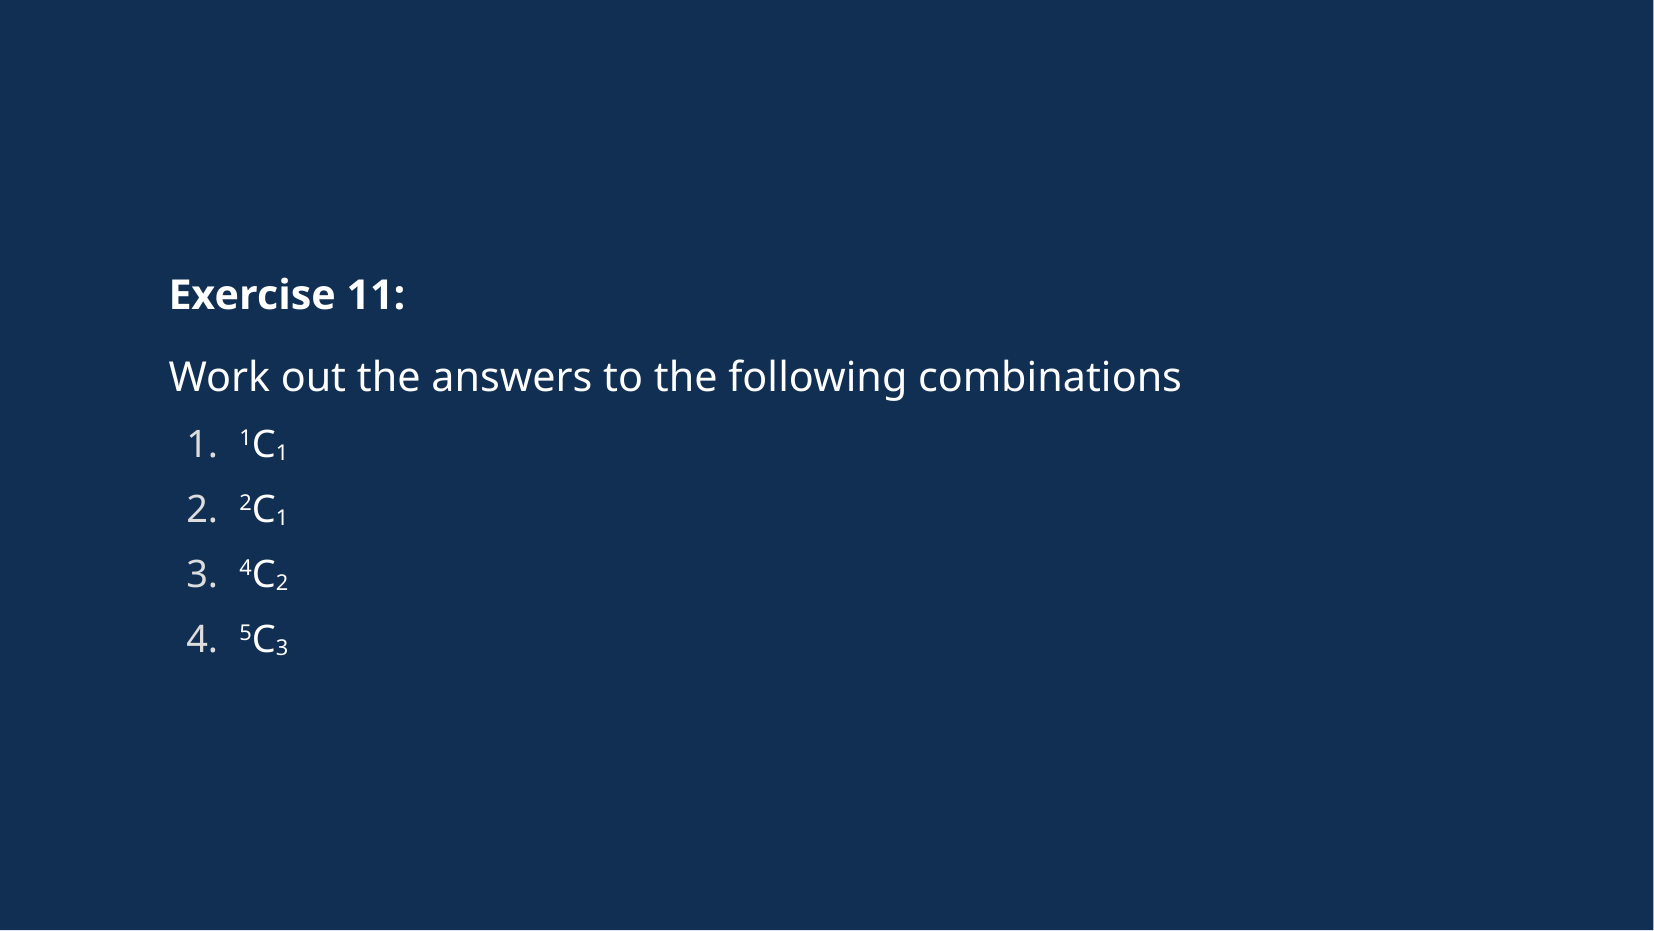

#
Exercise 11:
Work out the answers to the following combinations
1C1
2C1
4C2
5C3